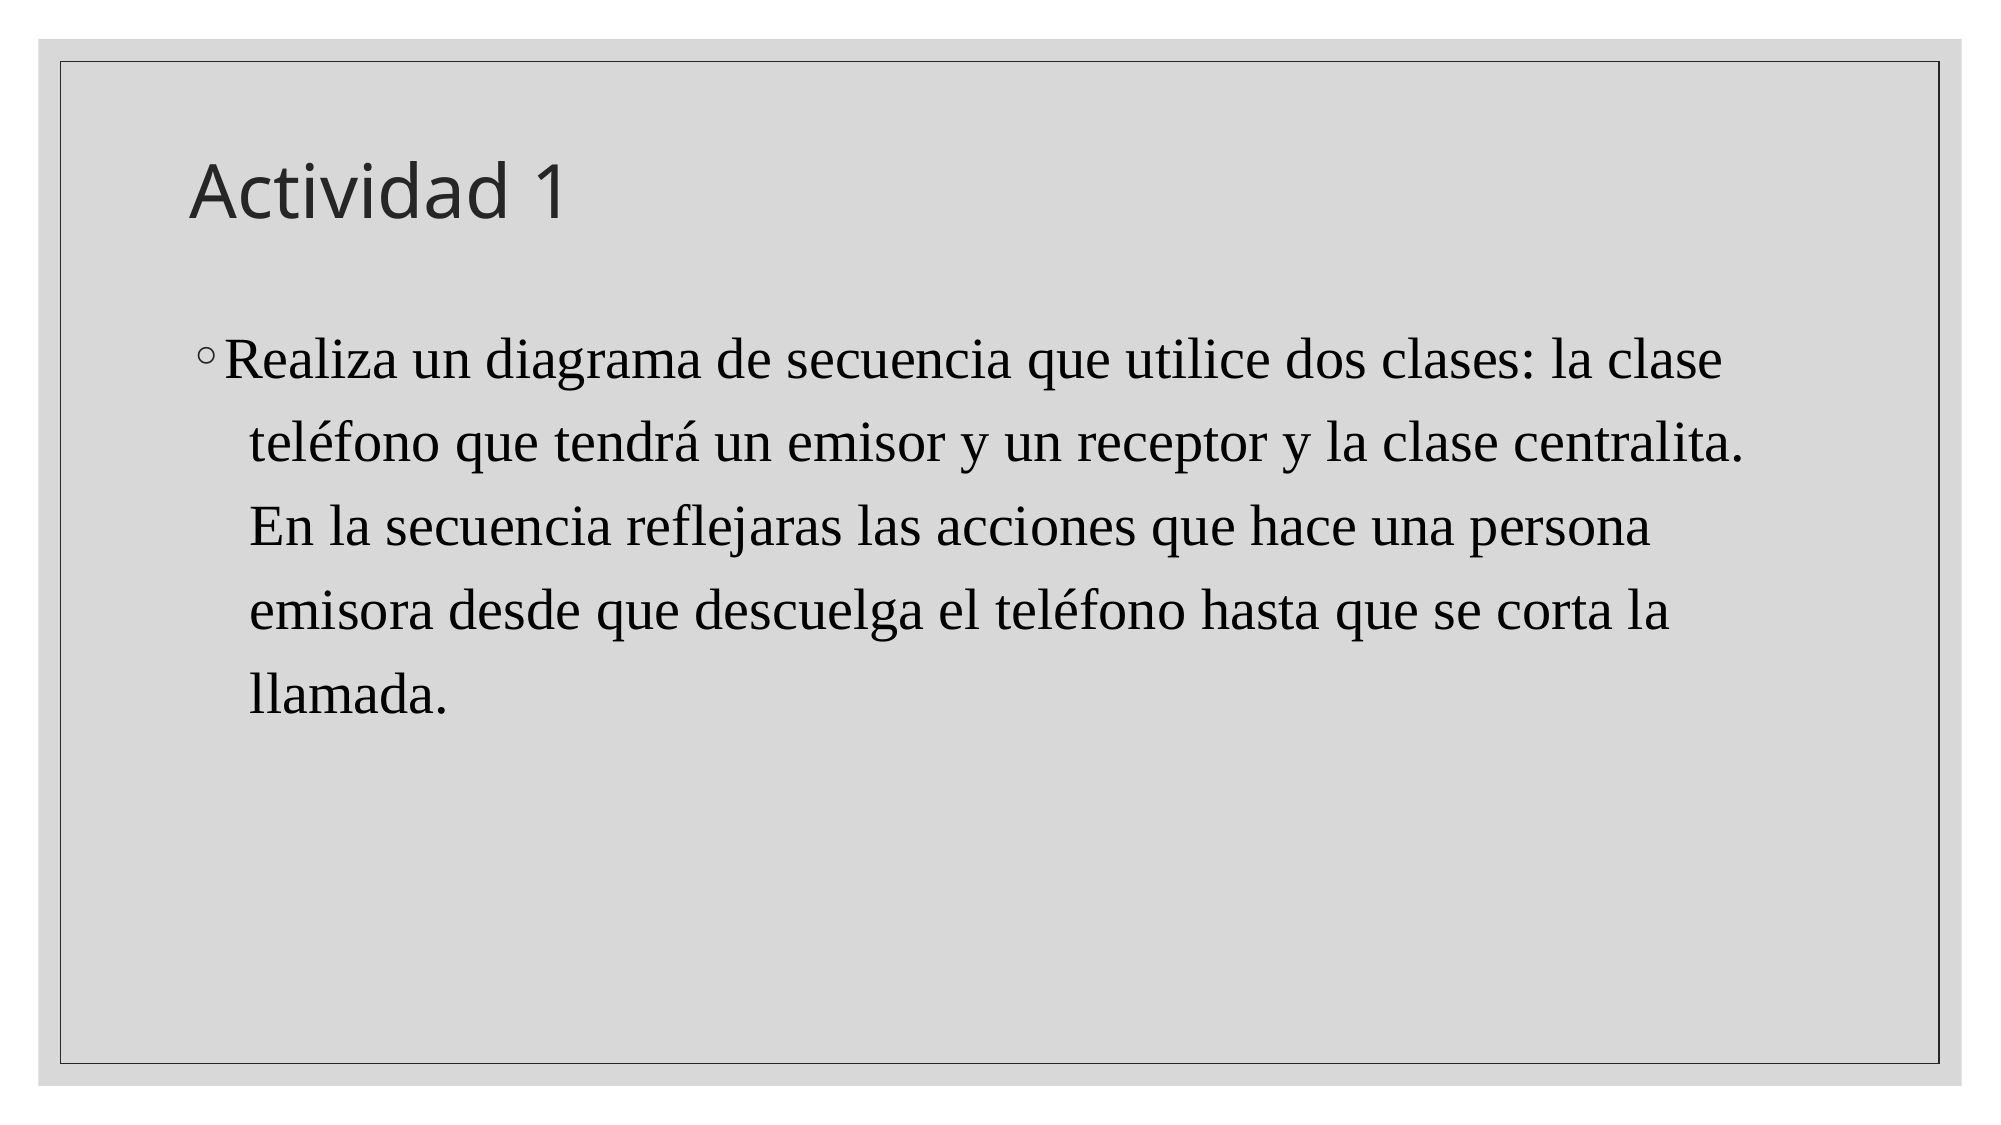

# Actividad 1
Realiza un diagrama de secuencia que utilice dos clases: la clase teléfono que tendrá un emisor y un receptor y la clase centralita. En la secuencia reflejaras las acciones que hace una persona emisora desde que descuelga el teléfono hasta que se corta la llamada.